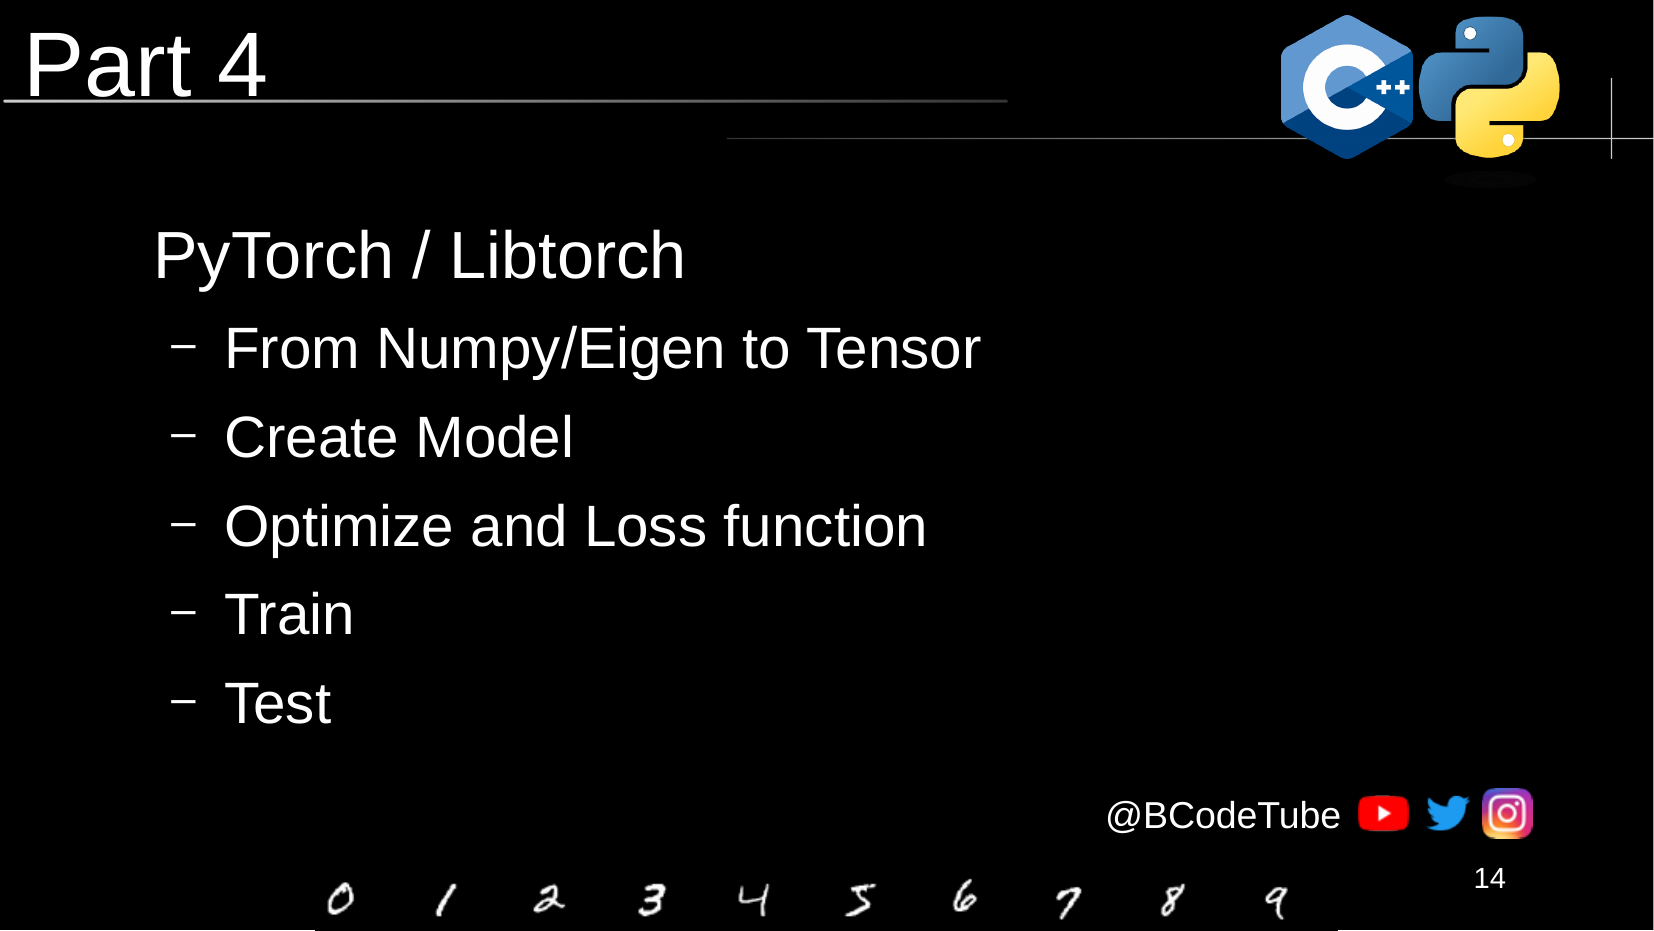

# Part 4
PyTorch / Libtorch
From Numpy/Eigen to Tensor
Create Model
Optimize and Loss function
Train
Test
14